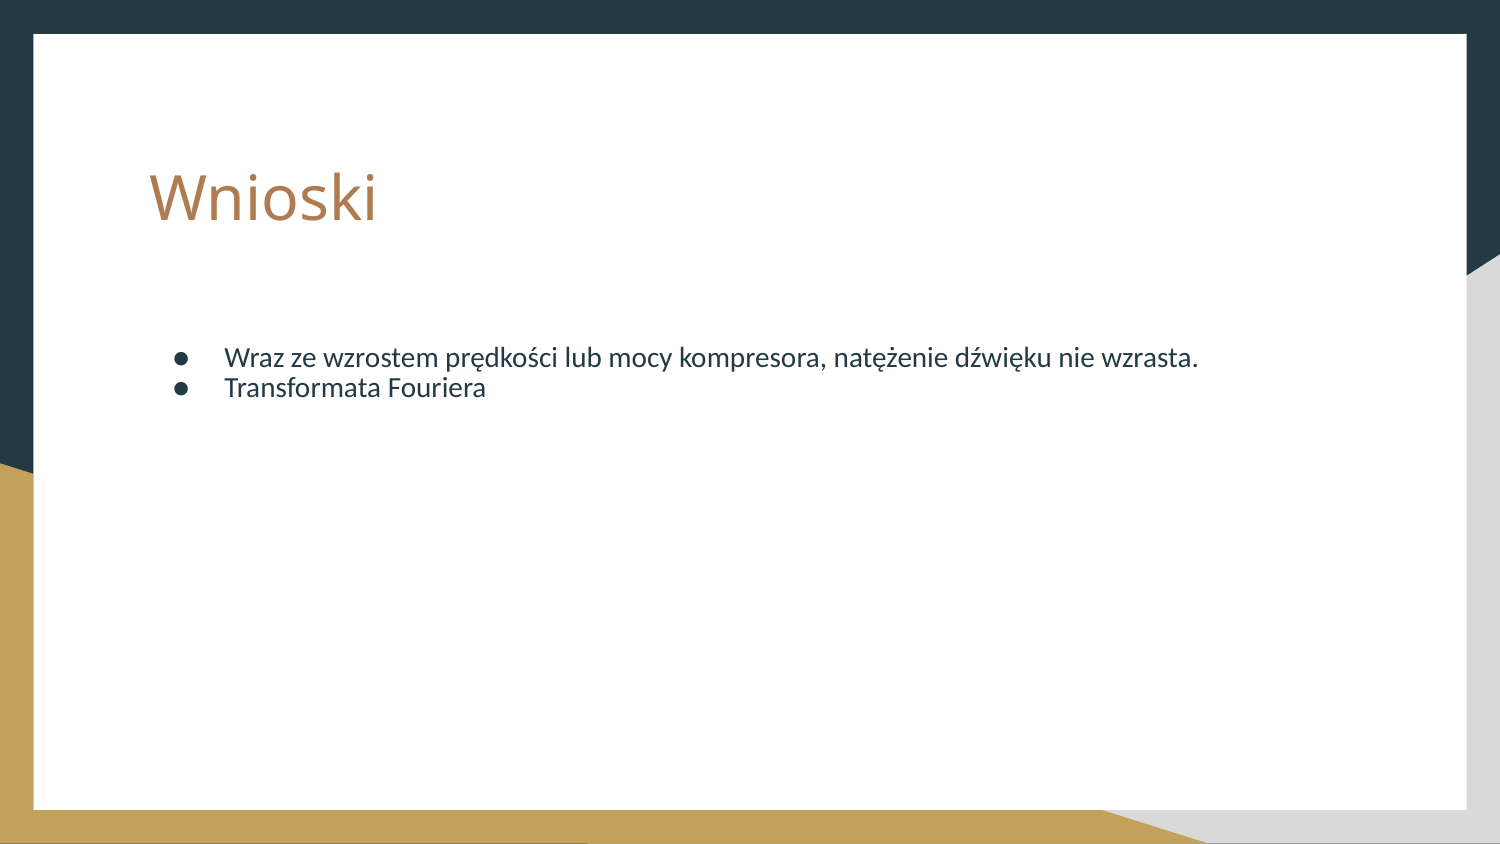

# Wnioski
Wraz ze wzrostem prędkości lub mocy kompresora, natężenie dźwięku nie wzrasta.
Transformata Fouriera